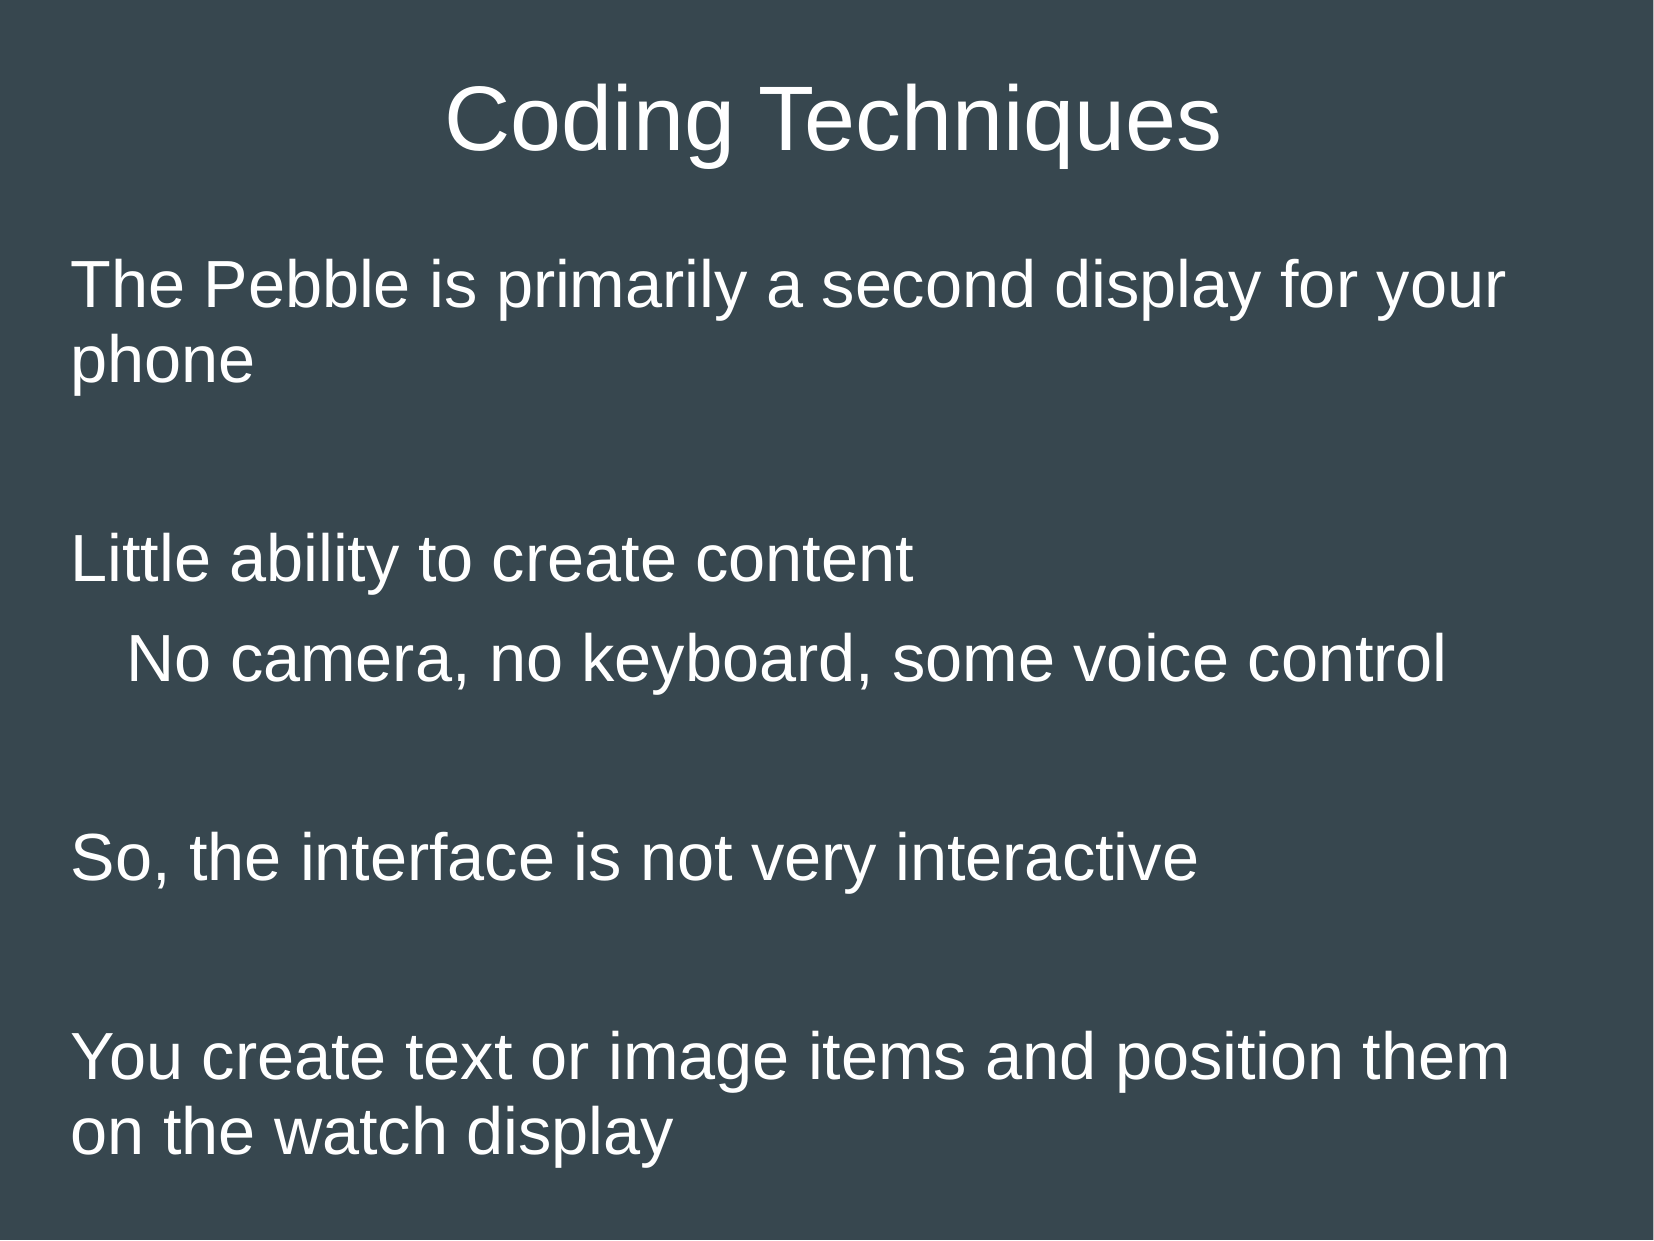

# Coding Techniques
The Pebble is primarily a second display for your phone
Little ability to create content
 No camera, no keyboard, some voice control
So, the interface is not very interactive
You create text or image items and position them on the watch display